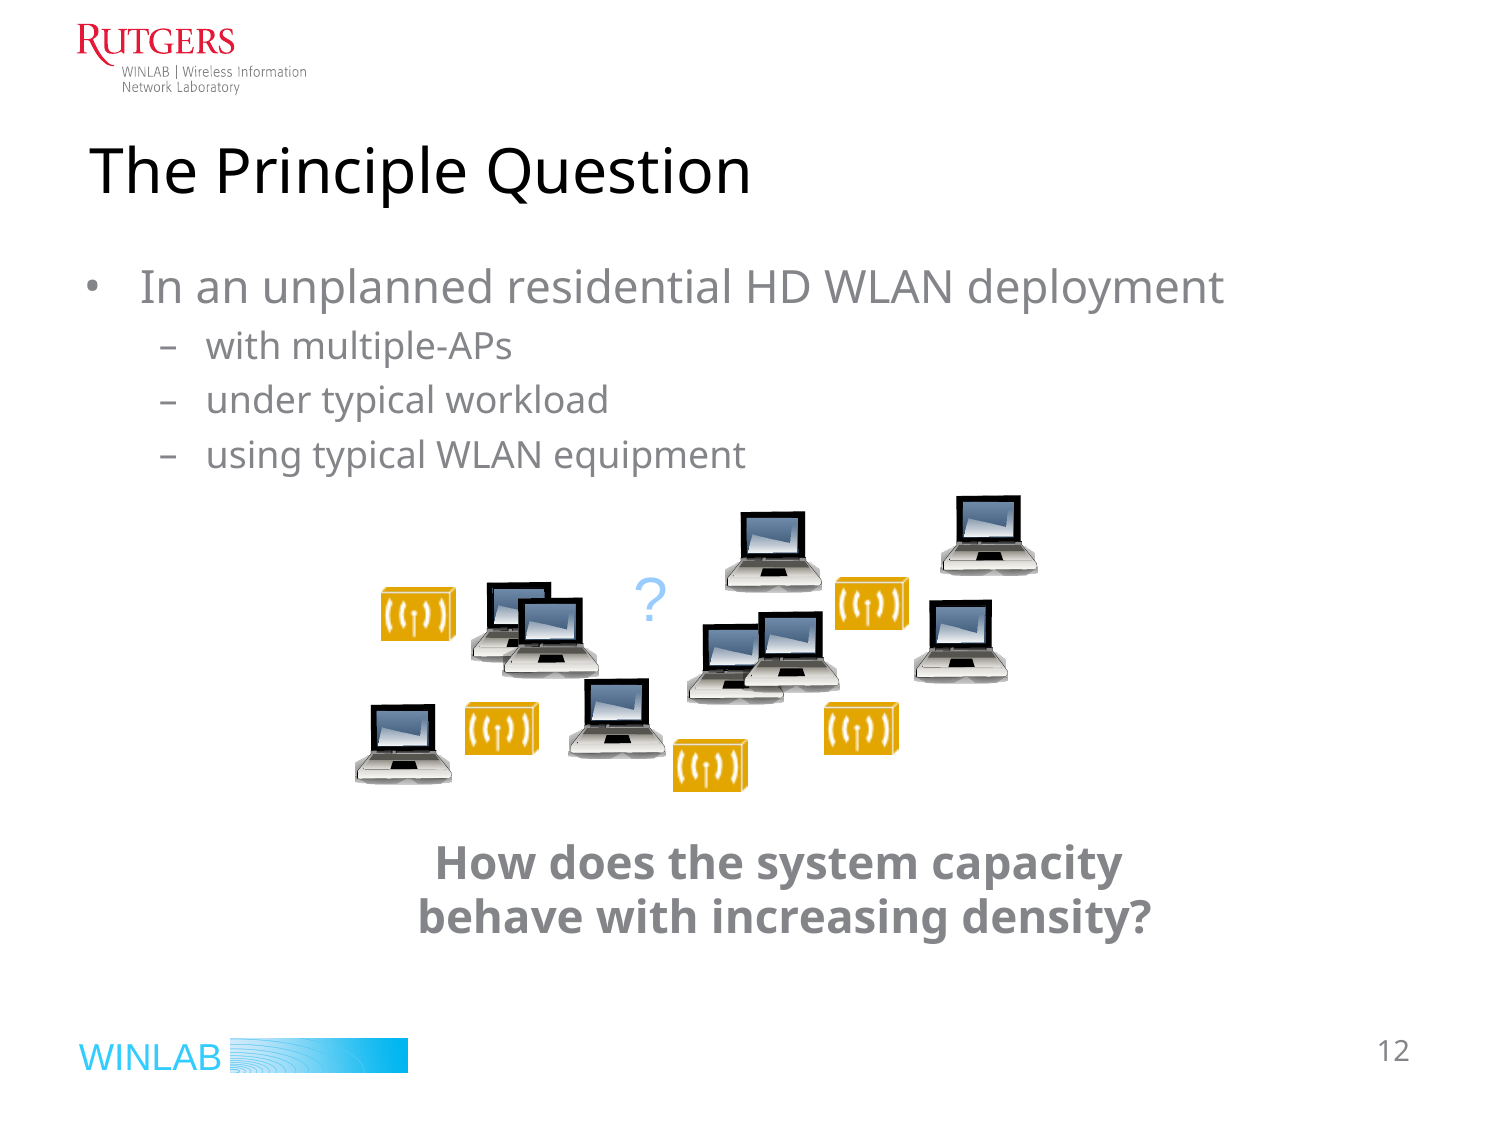

# The Principle Question
In an unplanned residential HD WLAN deployment
with multiple-APs
under typical workload
using typical WLAN equipment
How does the system capacity
behave with increasing density?
?
12